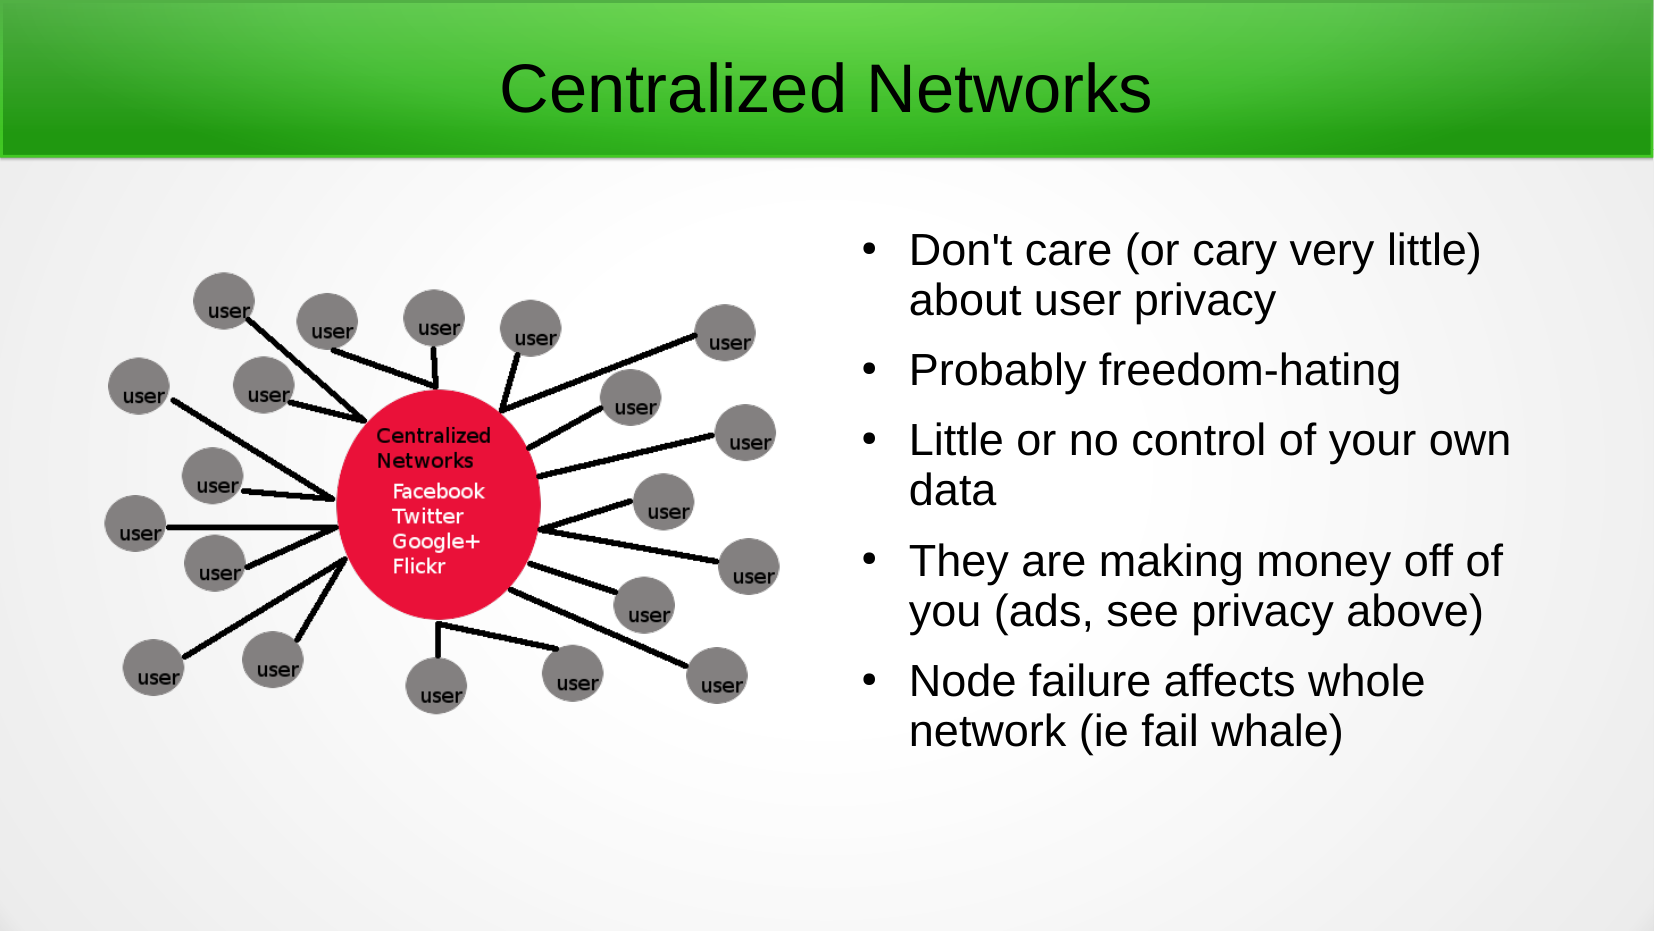

# Centralized Networks
Don't care (or cary very little) about user privacy
Probably freedom-hating
Little or no control of your own data
They are making money off of you (ads, see privacy above)
Node failure affects whole network (ie fail whale)